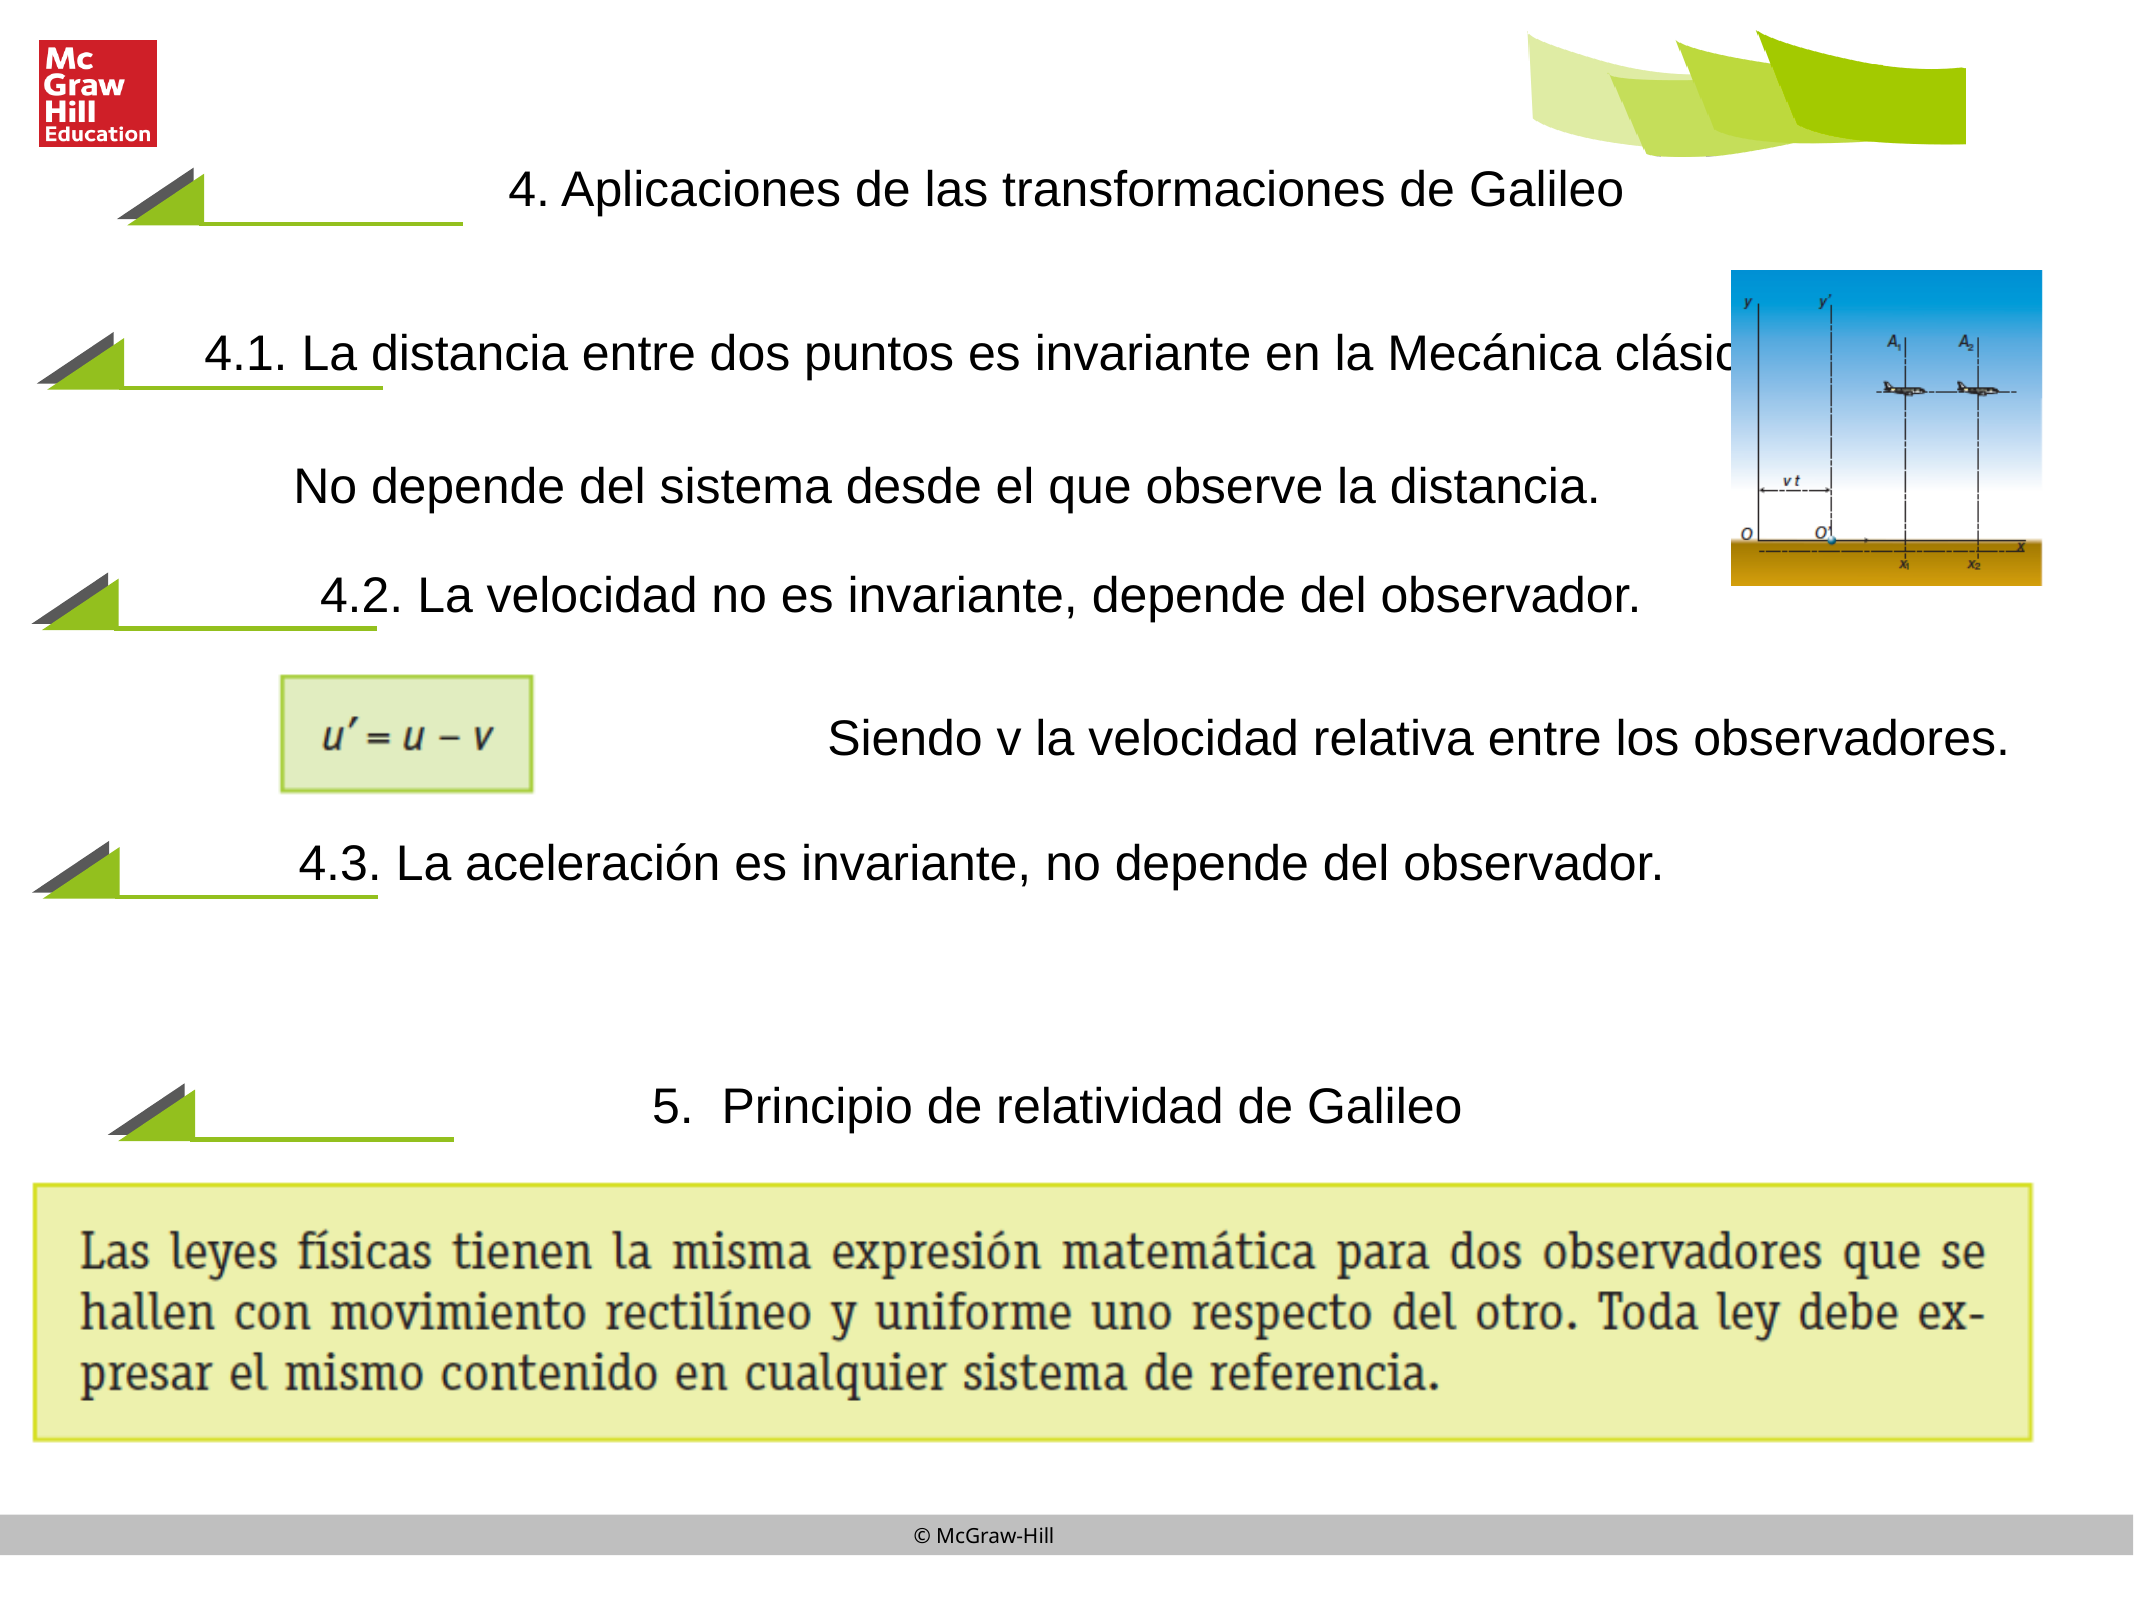

4. Aplicaciones de las transformaciones de Galileo
4.1. La distancia entre dos puntos es invariante en la Mecánica clásica
No depende del sistema desde el que observe la distancia.
4.2. La velocidad no es invariante, depende del observador.
Siendo v la velocidad relativa entre los observadores.
4.3. La aceleración es invariante, no depende del observador.
5. Principio de relatividad de Galileo
© McGraw-Hill